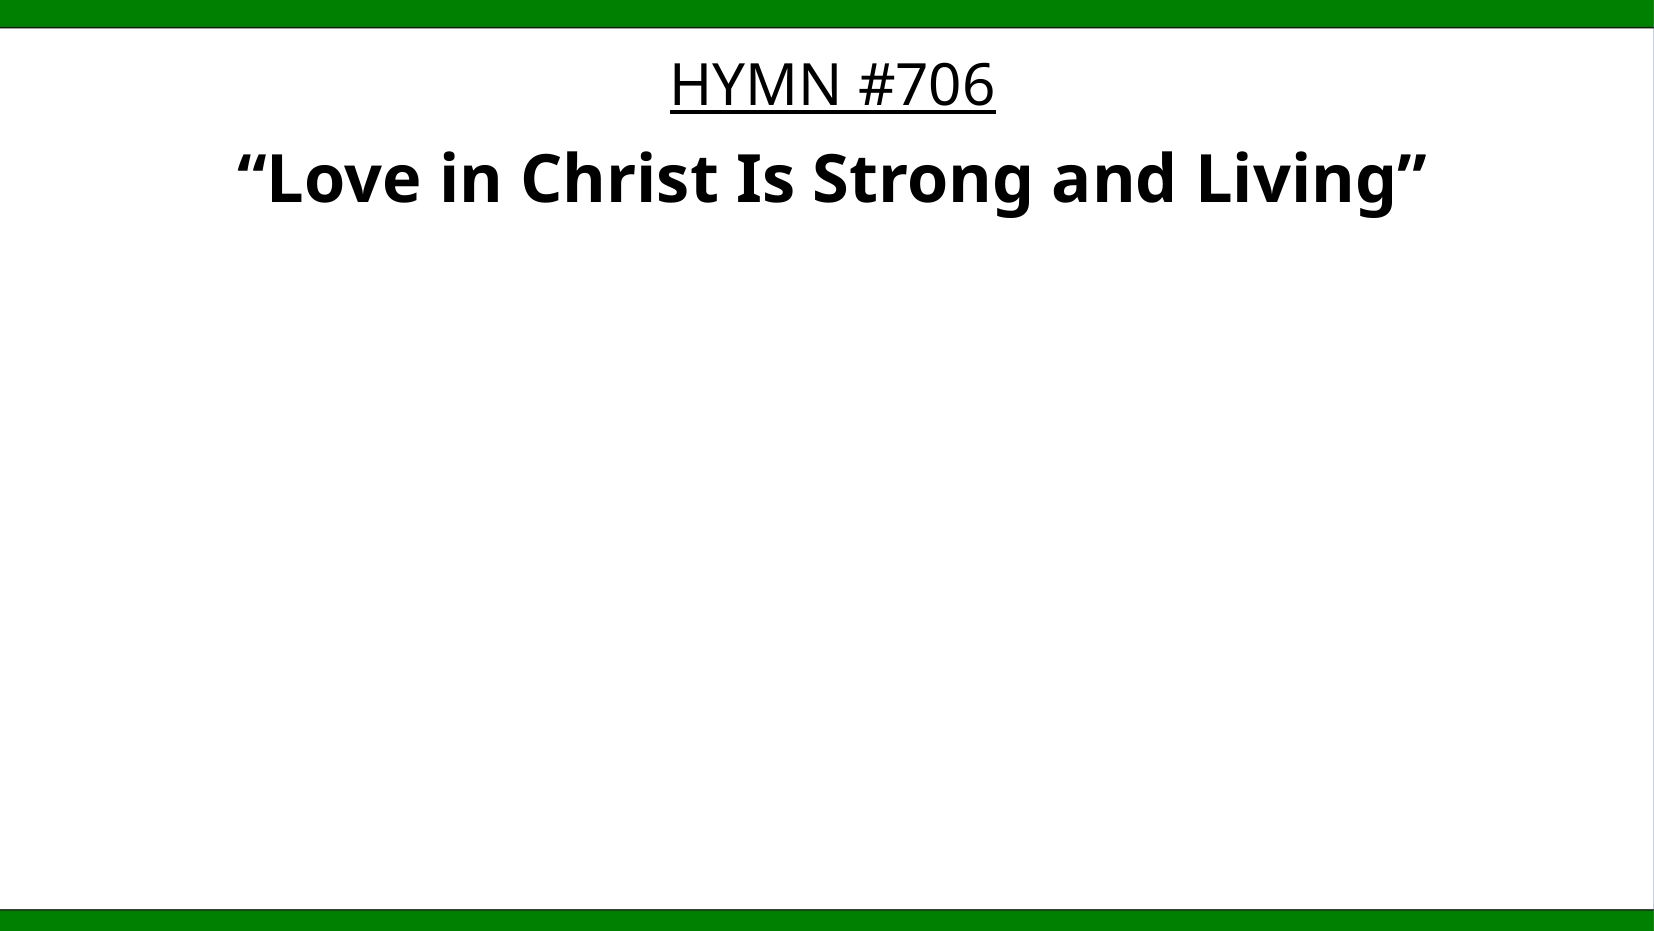

HYMN #706
“Love in Christ Is Strong and Living”